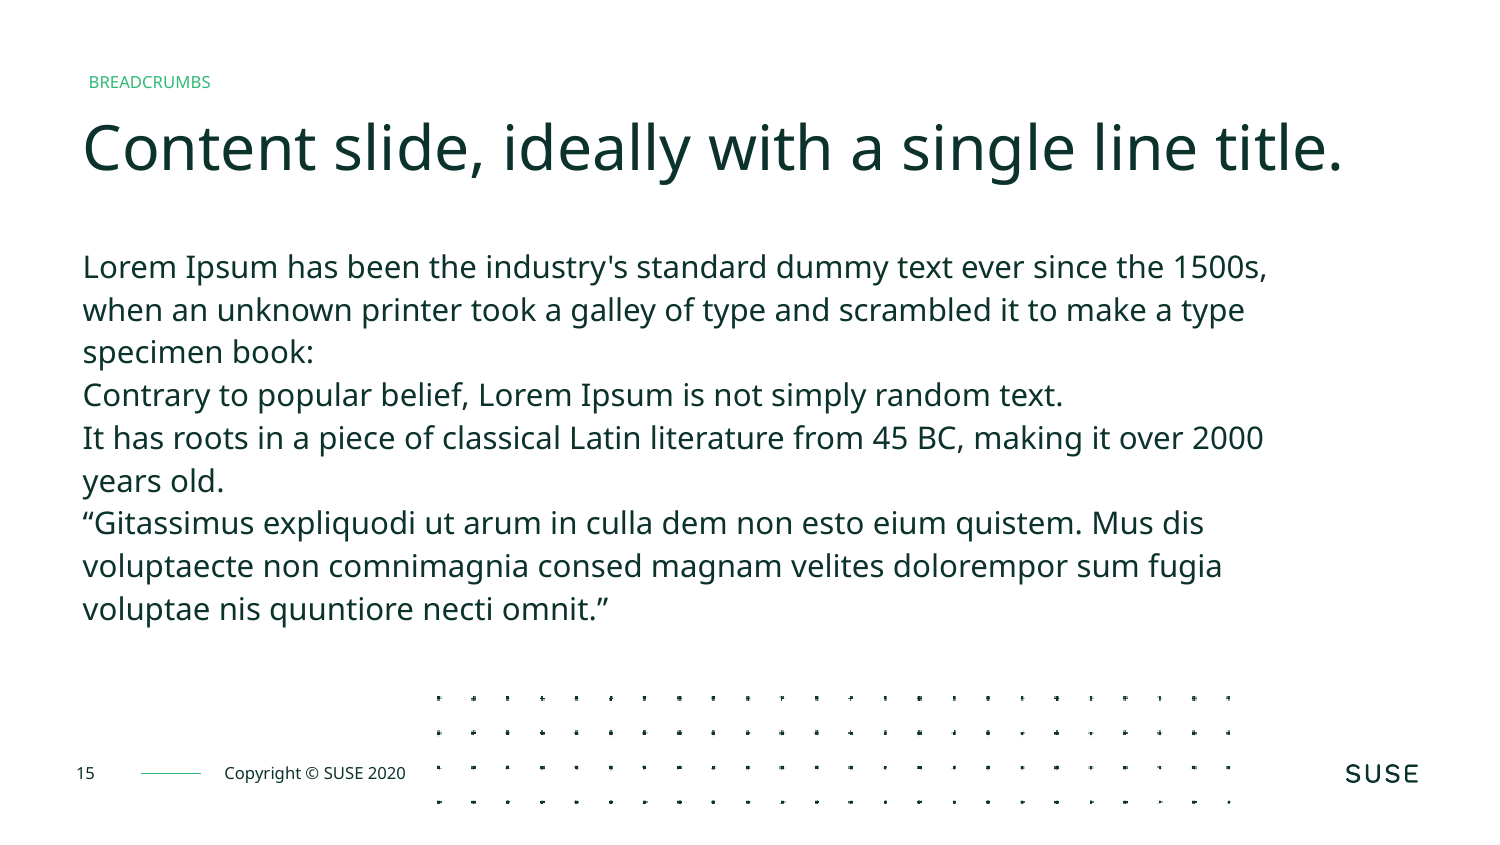

BREADCRUMBS
# Content slide, ideally with a single line title.
Lorem Ipsum has been the industry's standard dummy text ever since the 1500s, when an unknown printer took a galley of type and scrambled it to make a type specimen book:
Contrary to popular belief, Lorem Ipsum is not simply random text.
It has roots in a piece of classical Latin literature from 45 BC, making it over 2000 years old.
“Gitassimus expliquodi ut arum in culla dem non esto eium quistem. Mus dis voluptaecte non comnimagnia consed magnam velites dolorempor sum fugia voluptae nis quuntiore necti omnit.”